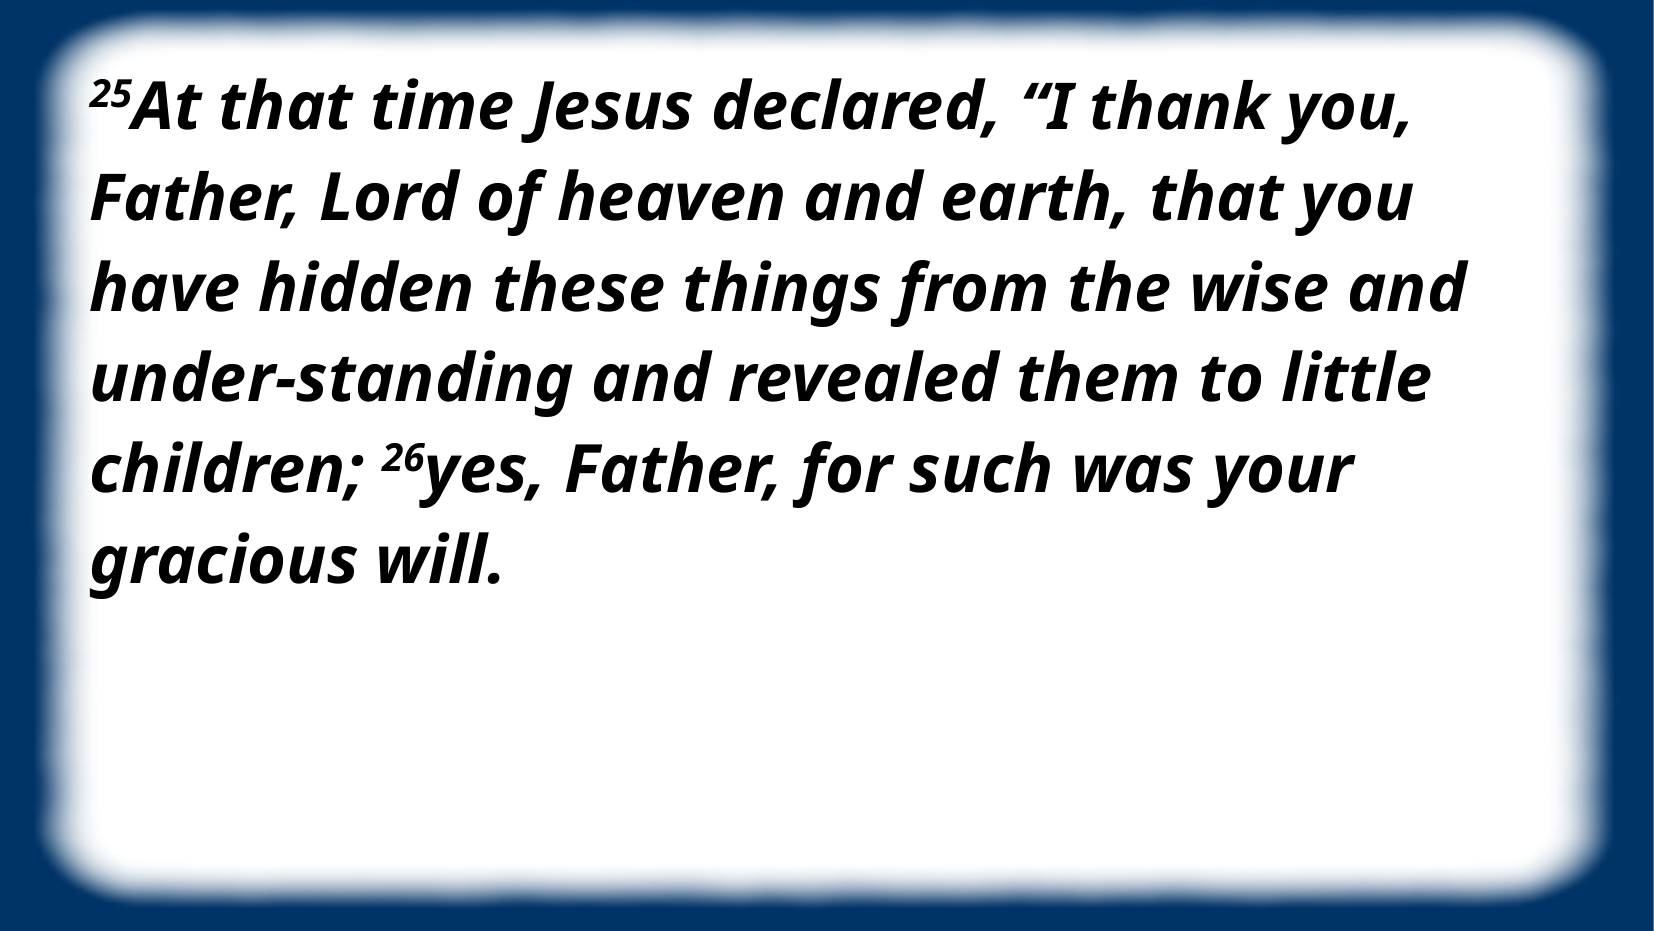

25At that time Jesus declared, “I thank you, Father, Lord of heaven and earth, that you have hidden these things from the wise and under-standing and revealed them to little children; 26yes, Father, for such was your gracious will.